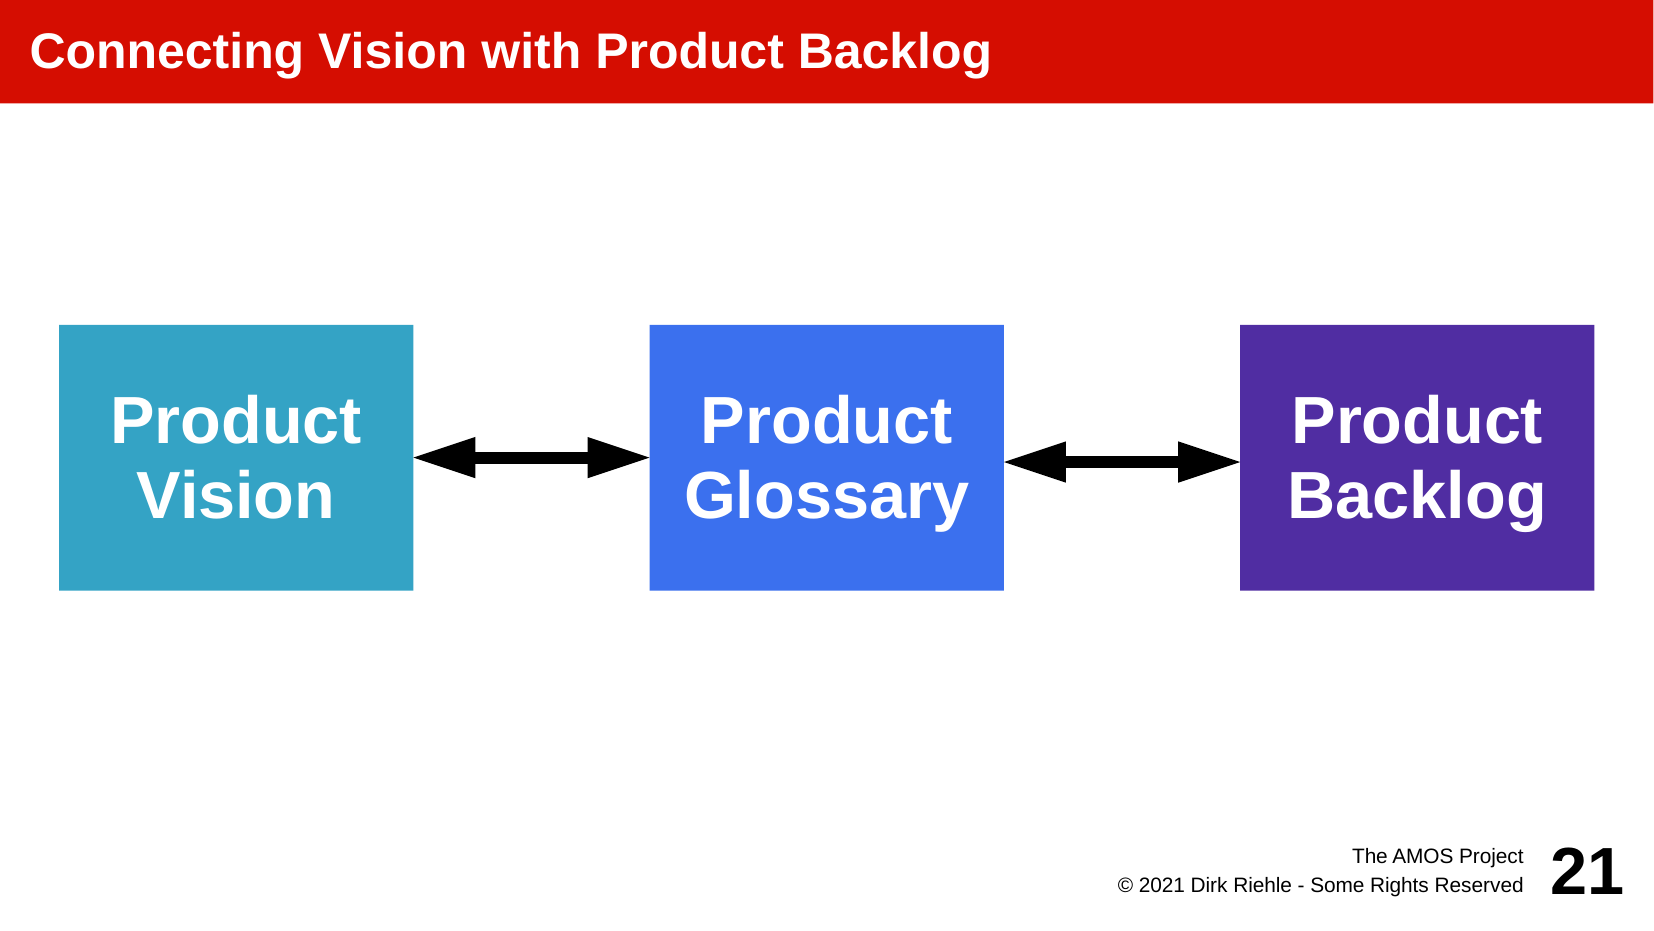

# Connecting Vision with Product Backlog
Product
Vision
Product
Glossary
Product
Backlog
The AMOS Project
21
© 2021 Dirk Riehle - Some Rights Reserved